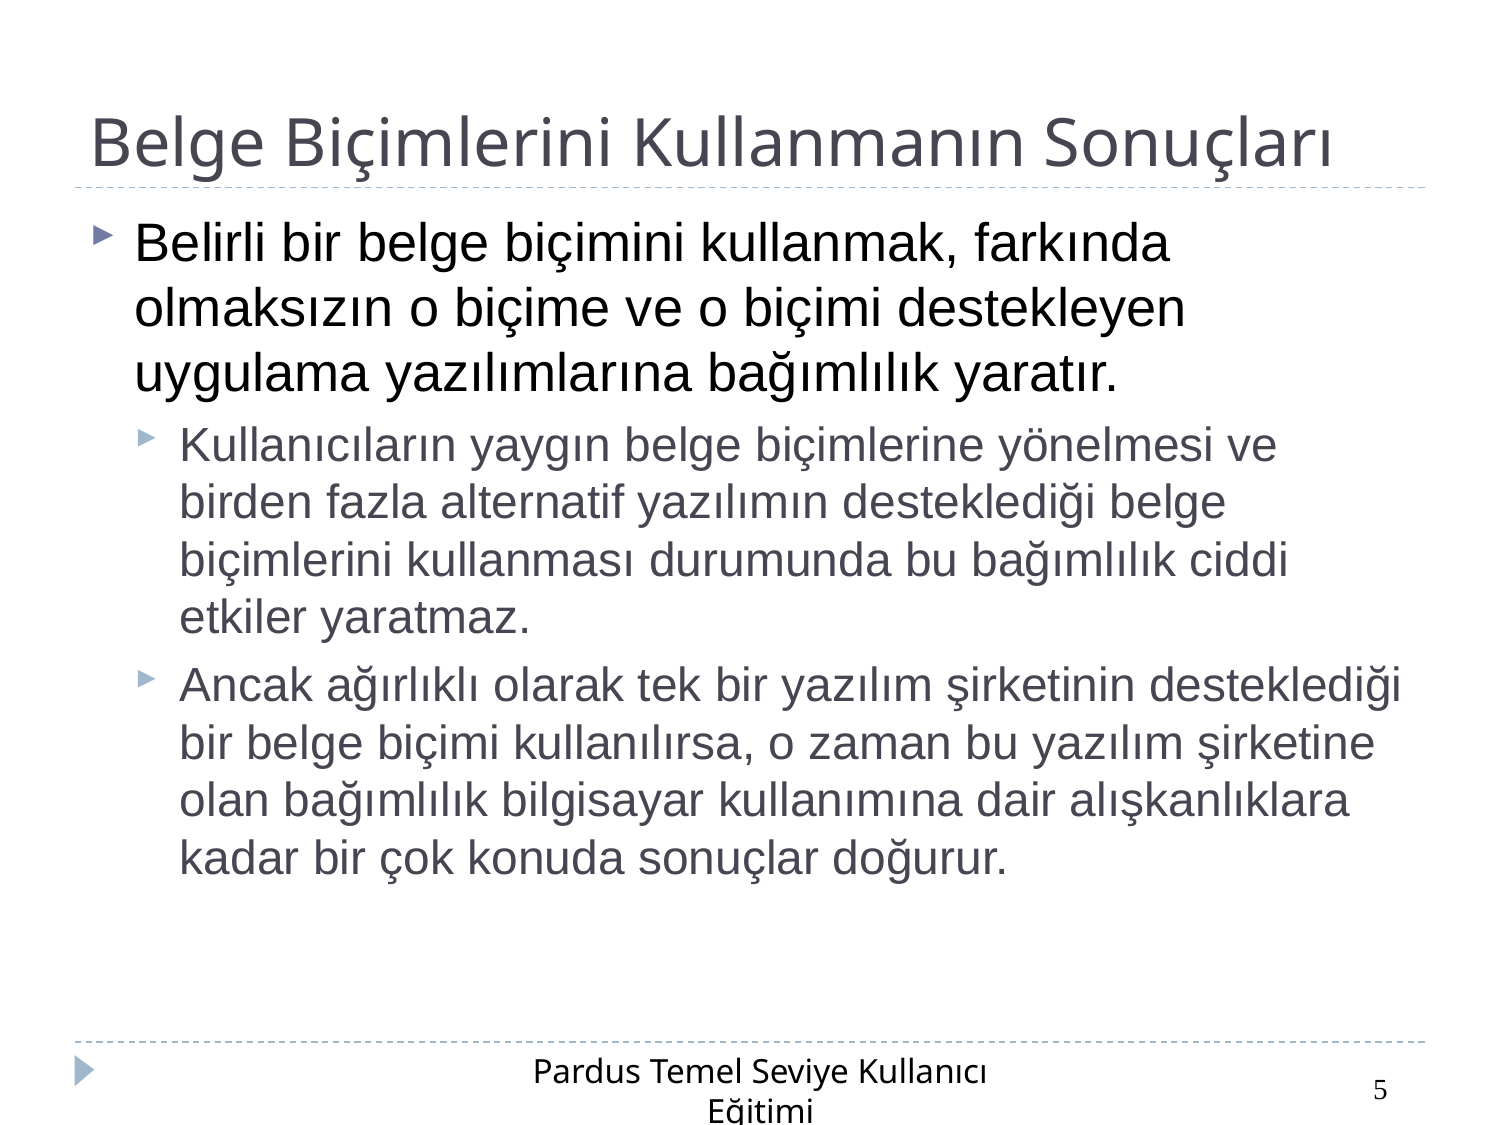

# Belge Biçimlerini Kullanmanın Sonuçları
Belirli bir belge biçimini kullanmak, farkında olmaksızın o biçime ve o biçimi destekleyen uygulama yazılımlarına bağımlılık yaratır.
Kullanıcıların yaygın belge biçimlerine yönelmesi ve birden fazla alternatif yazılımın desteklediği belge biçimlerini kullanması durumunda bu bağımlılık ciddi etkiler yaratmaz.
Ancak ağırlıklı olarak tek bir yazılım şirketinin desteklediği bir belge biçimi kullanılırsa, o zaman bu yazılım şirketine olan bağımlılık bilgisayar kullanımına dair alışkanlıklara kadar bir çok konuda sonuçlar doğurur.